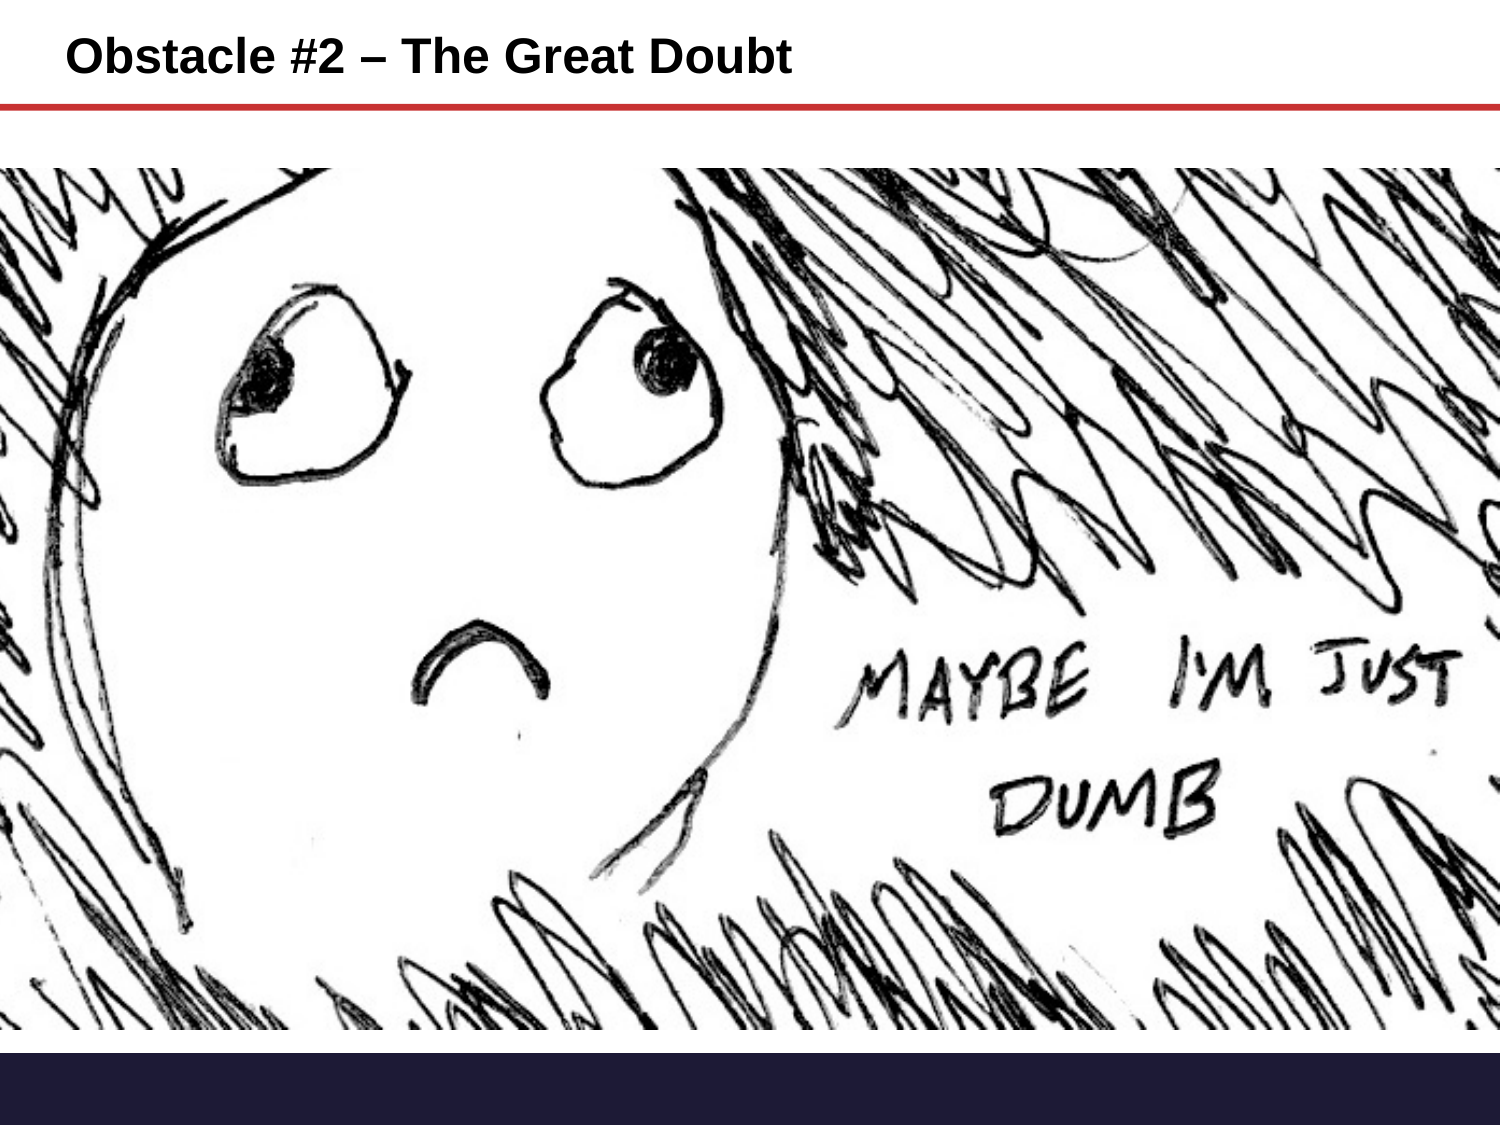

# Obstacle #2 – The Great Doubt